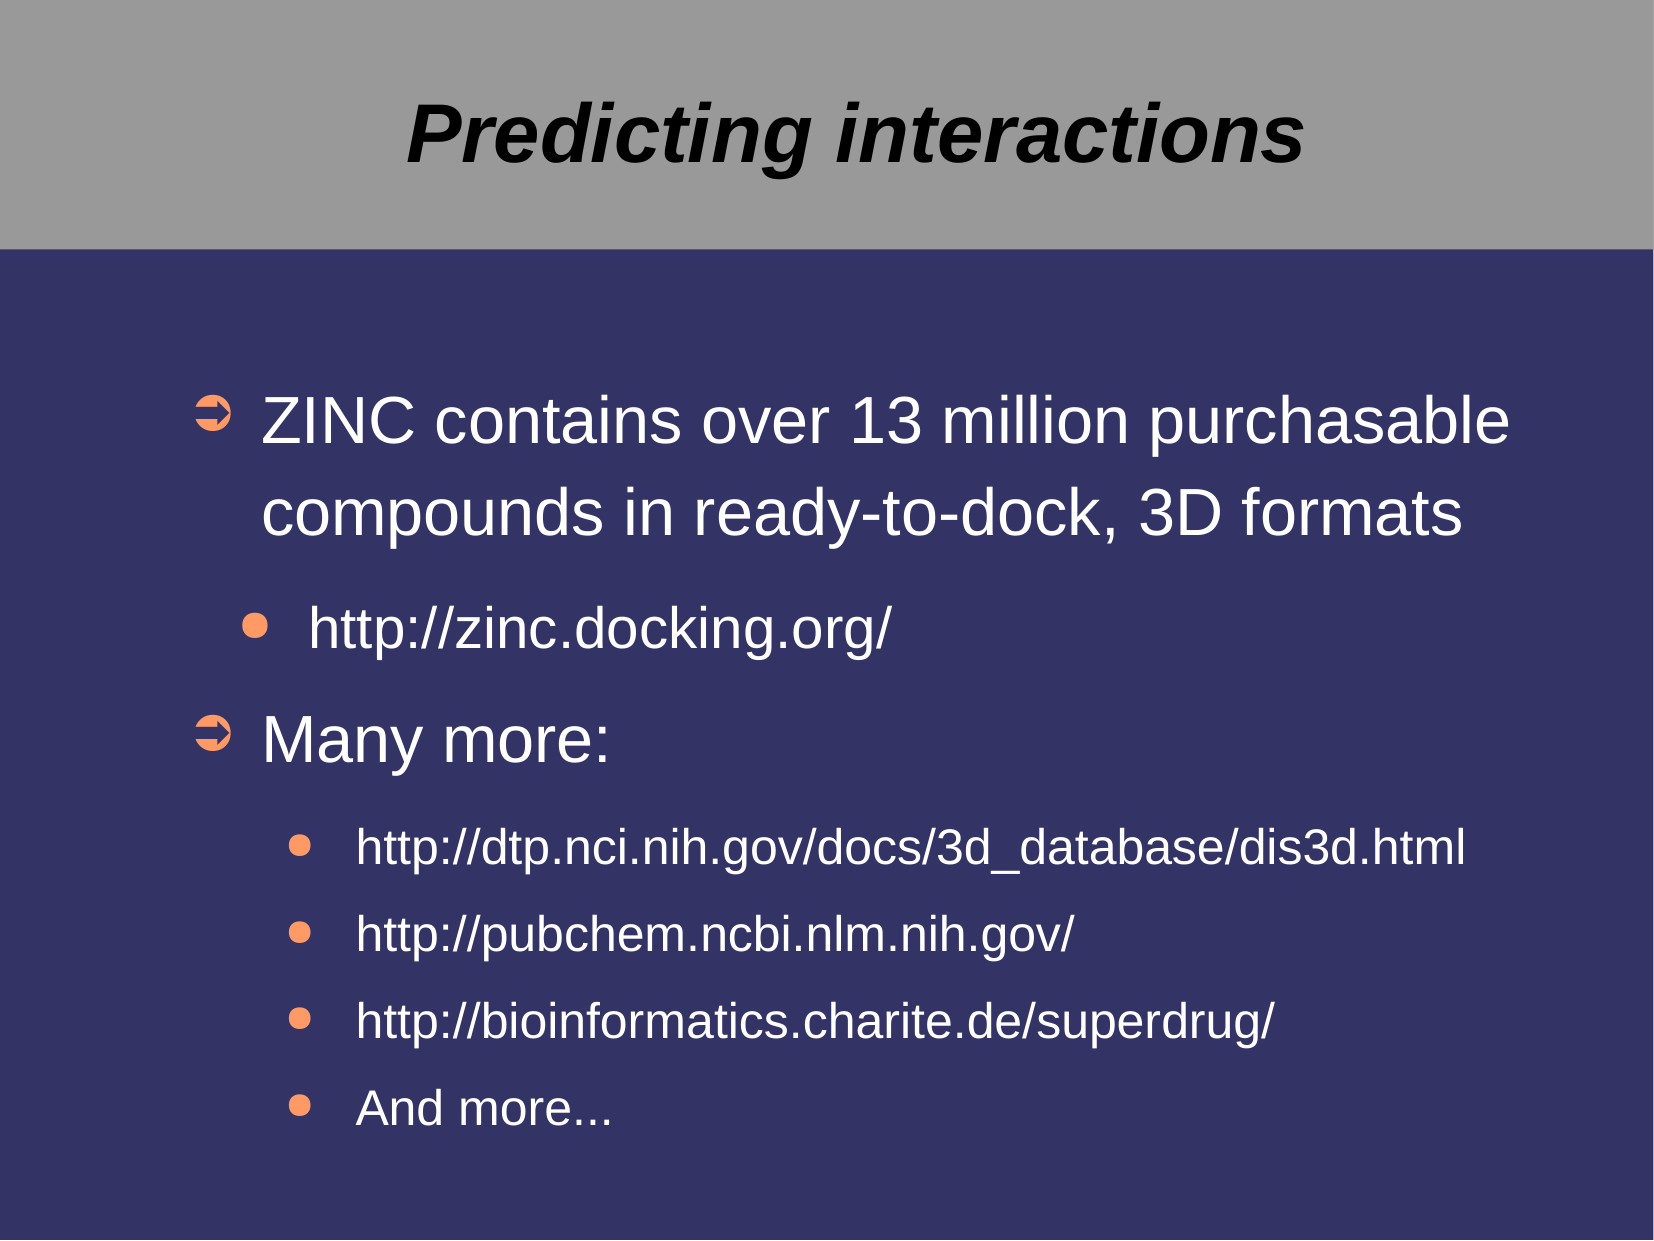

# Predicting interactions
ZINC contains over 13 million purchasable compounds in ready-to-dock, 3D formats
http://zinc.docking.org/
Many more:
http://dtp.nci.nih.gov/docs/3d_database/dis3d.html
http://pubchem.ncbi.nlm.nih.gov/
http://bioinformatics.charite.de/superdrug/
And more...